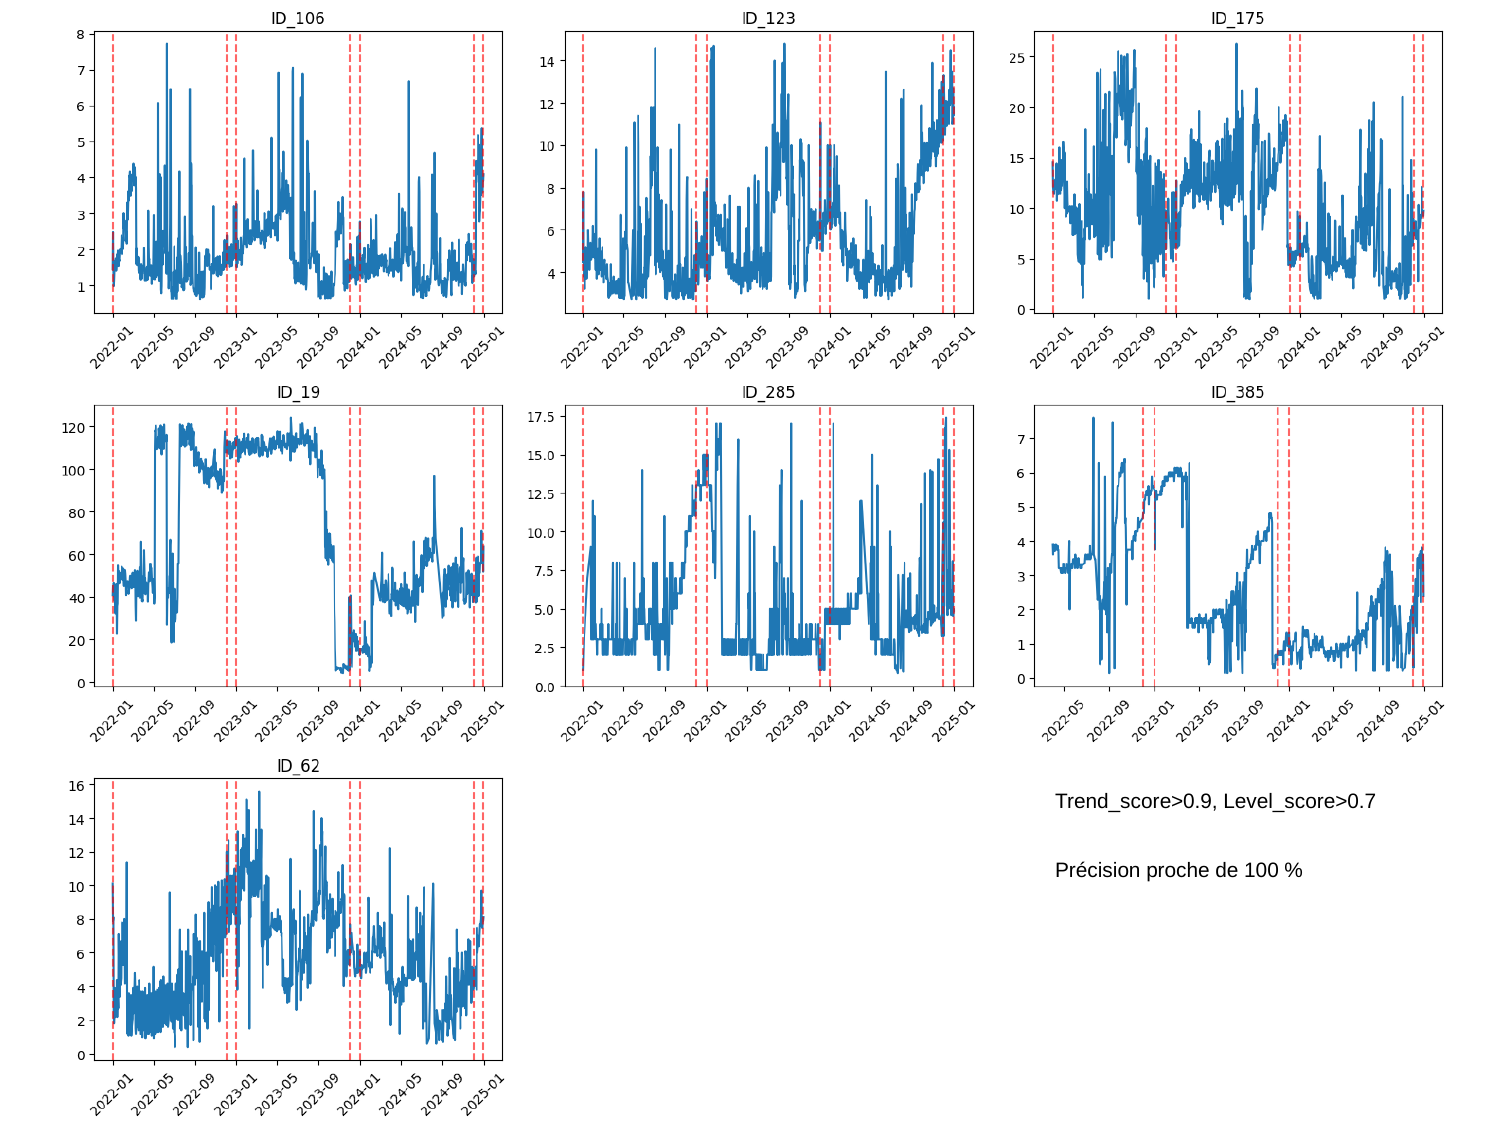

#
Trend_score>0.9, Level_score>0.7
Précision proche de 100 %